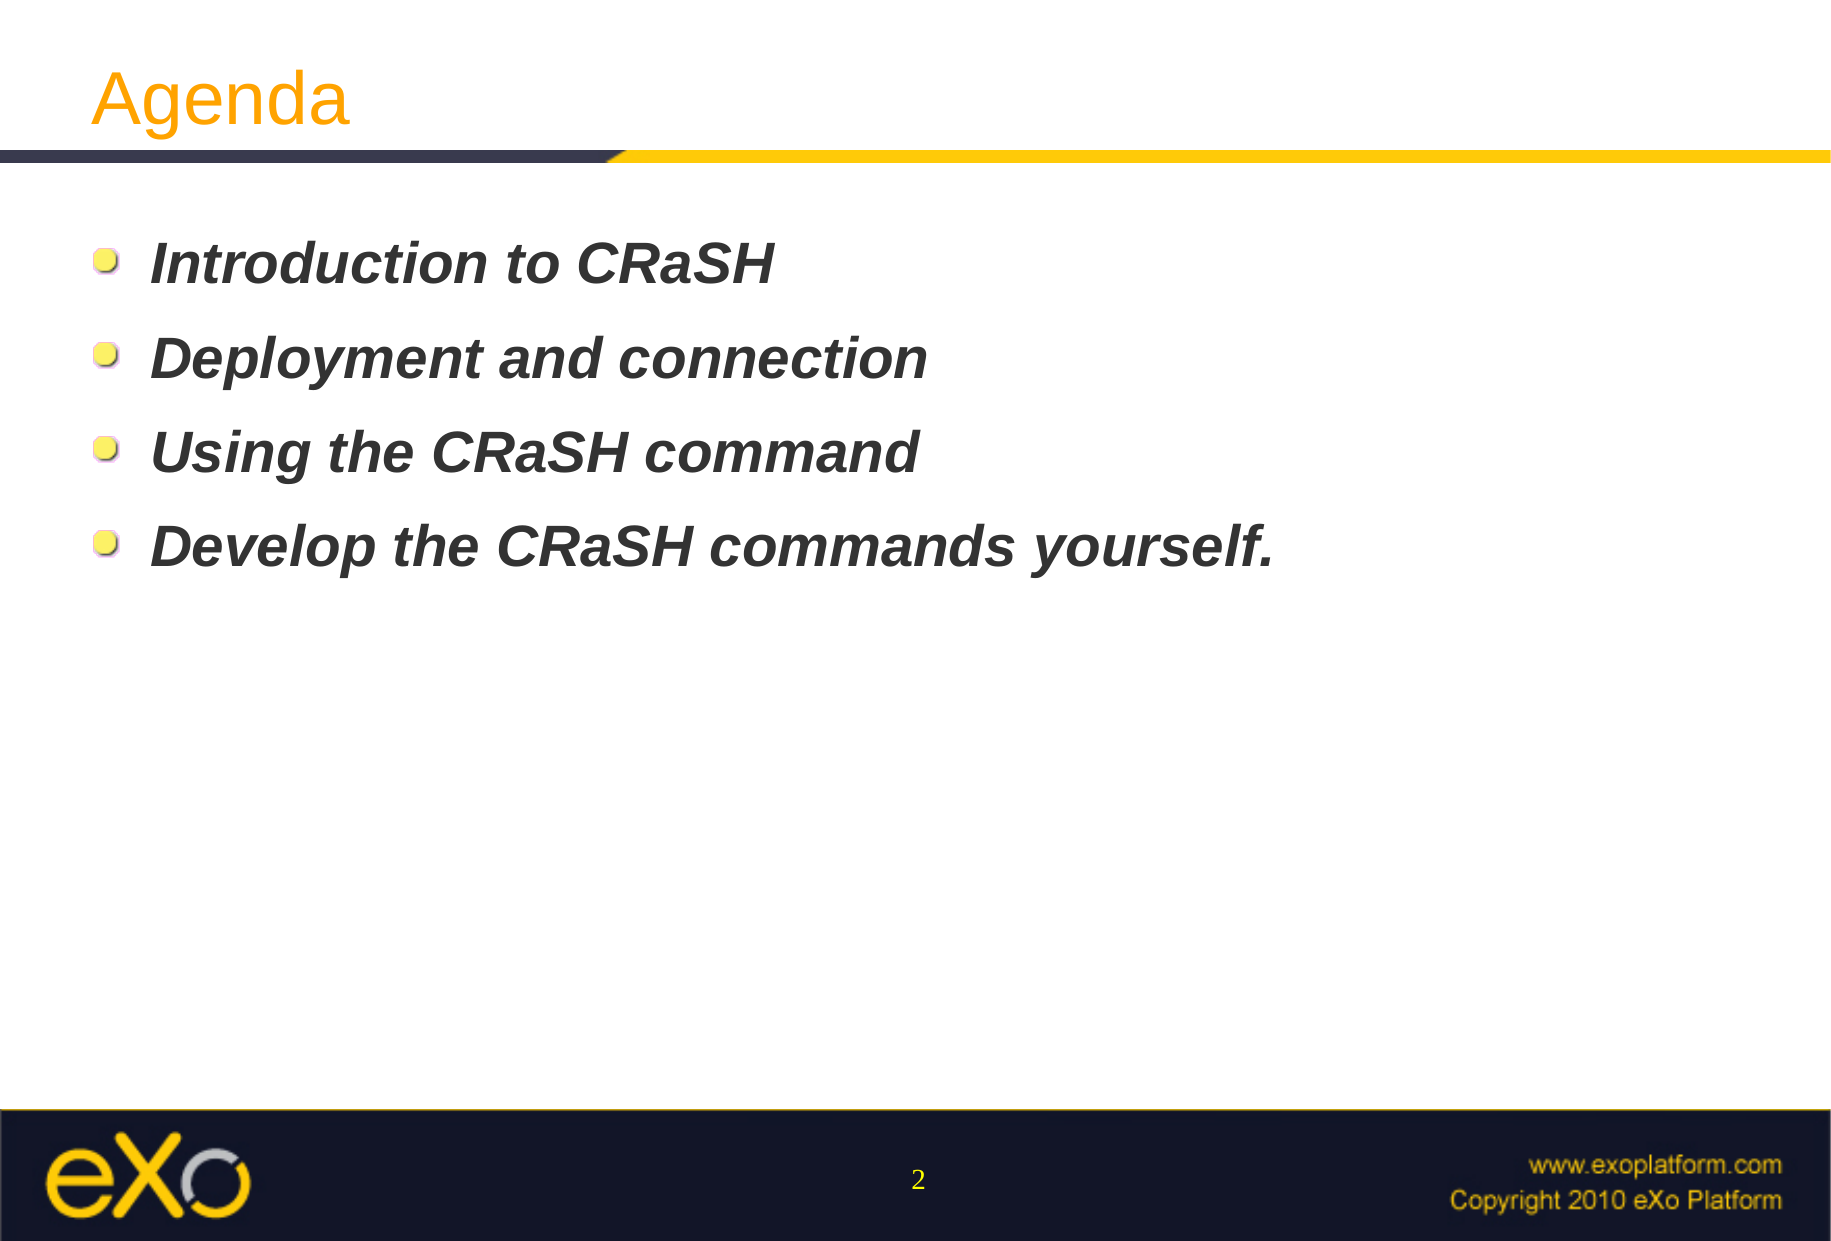

Agenda
 Introduction to CRaSH
 Deployment and connection
 Using the CRaSH command
 Develop the CRaSH commands yourself.